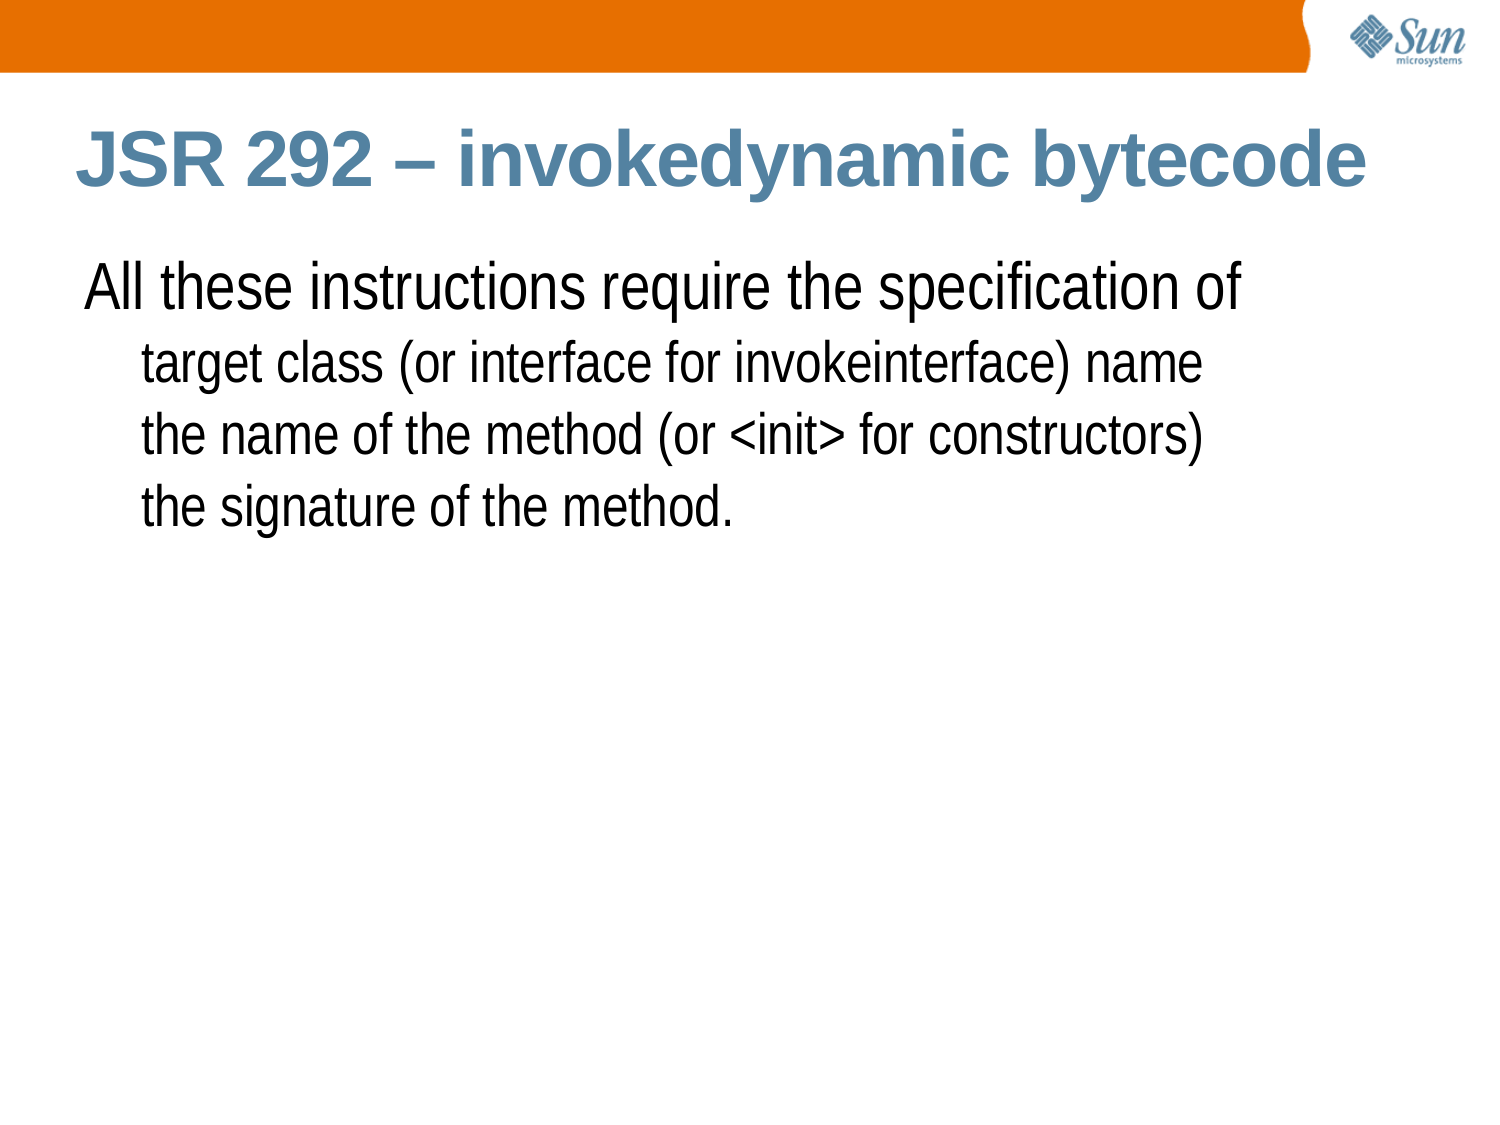

# JSR 292 – invokedynamic bytecode
All these instructions require the specification of
target class (or interface for invokeinterface) name
the name of the method (or <init> for constructors)
the signature of the method.